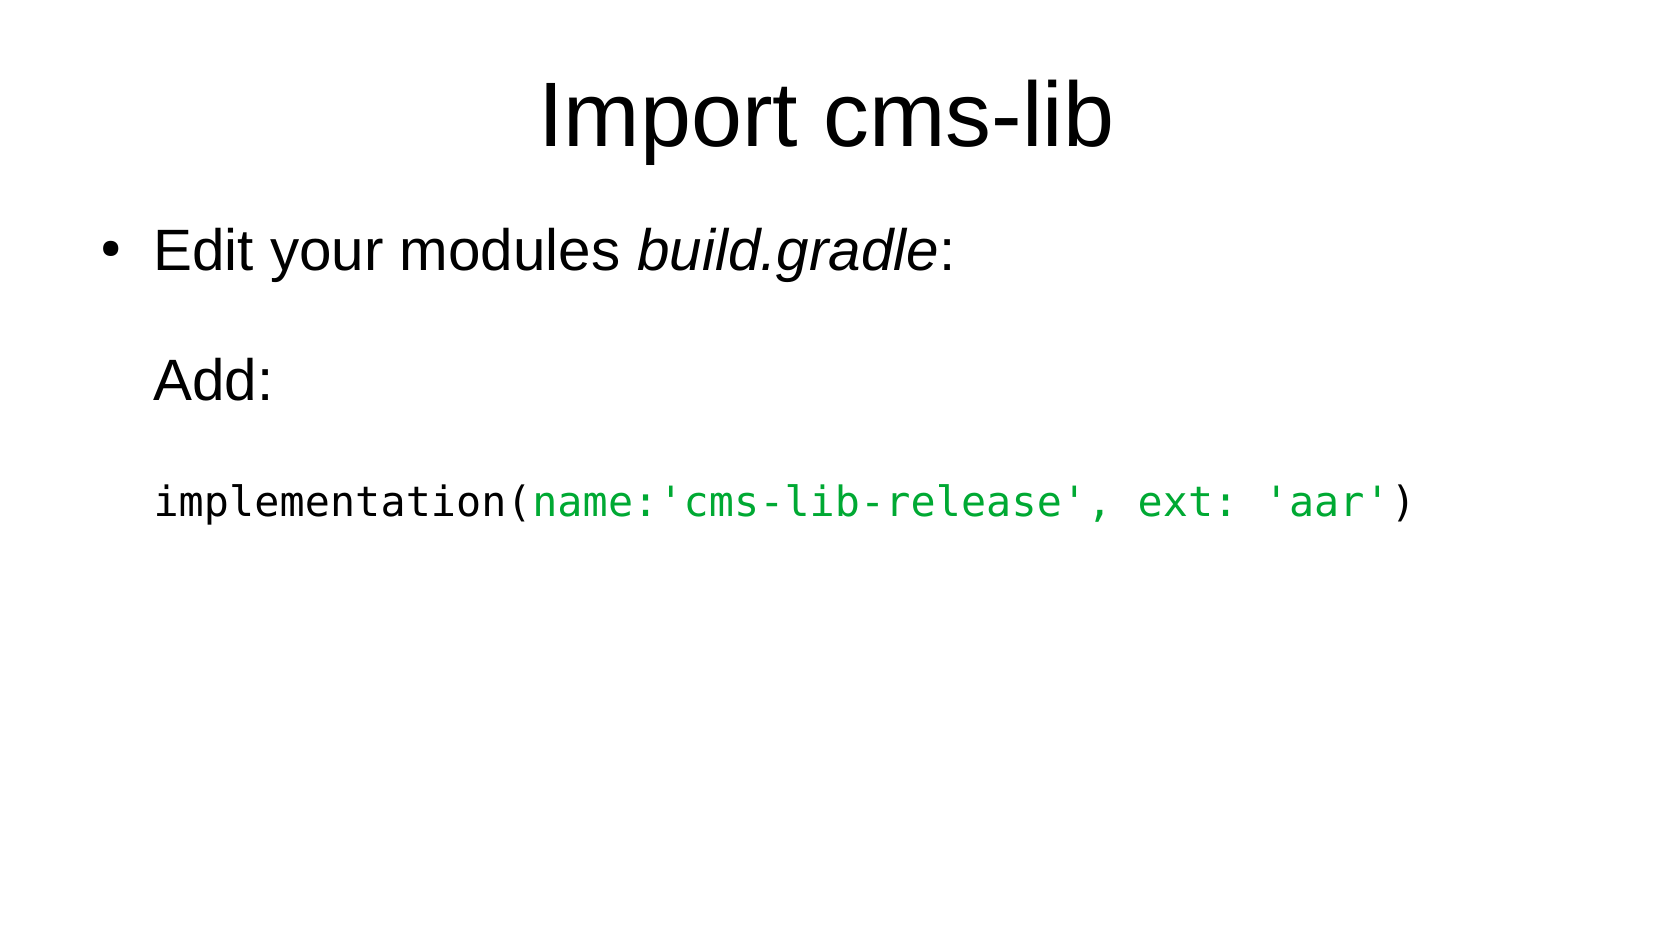

# Import cms-lib
Edit your modules build.gradle:
Add:
implementation(name:'cms-lib-release', ext: 'aar')